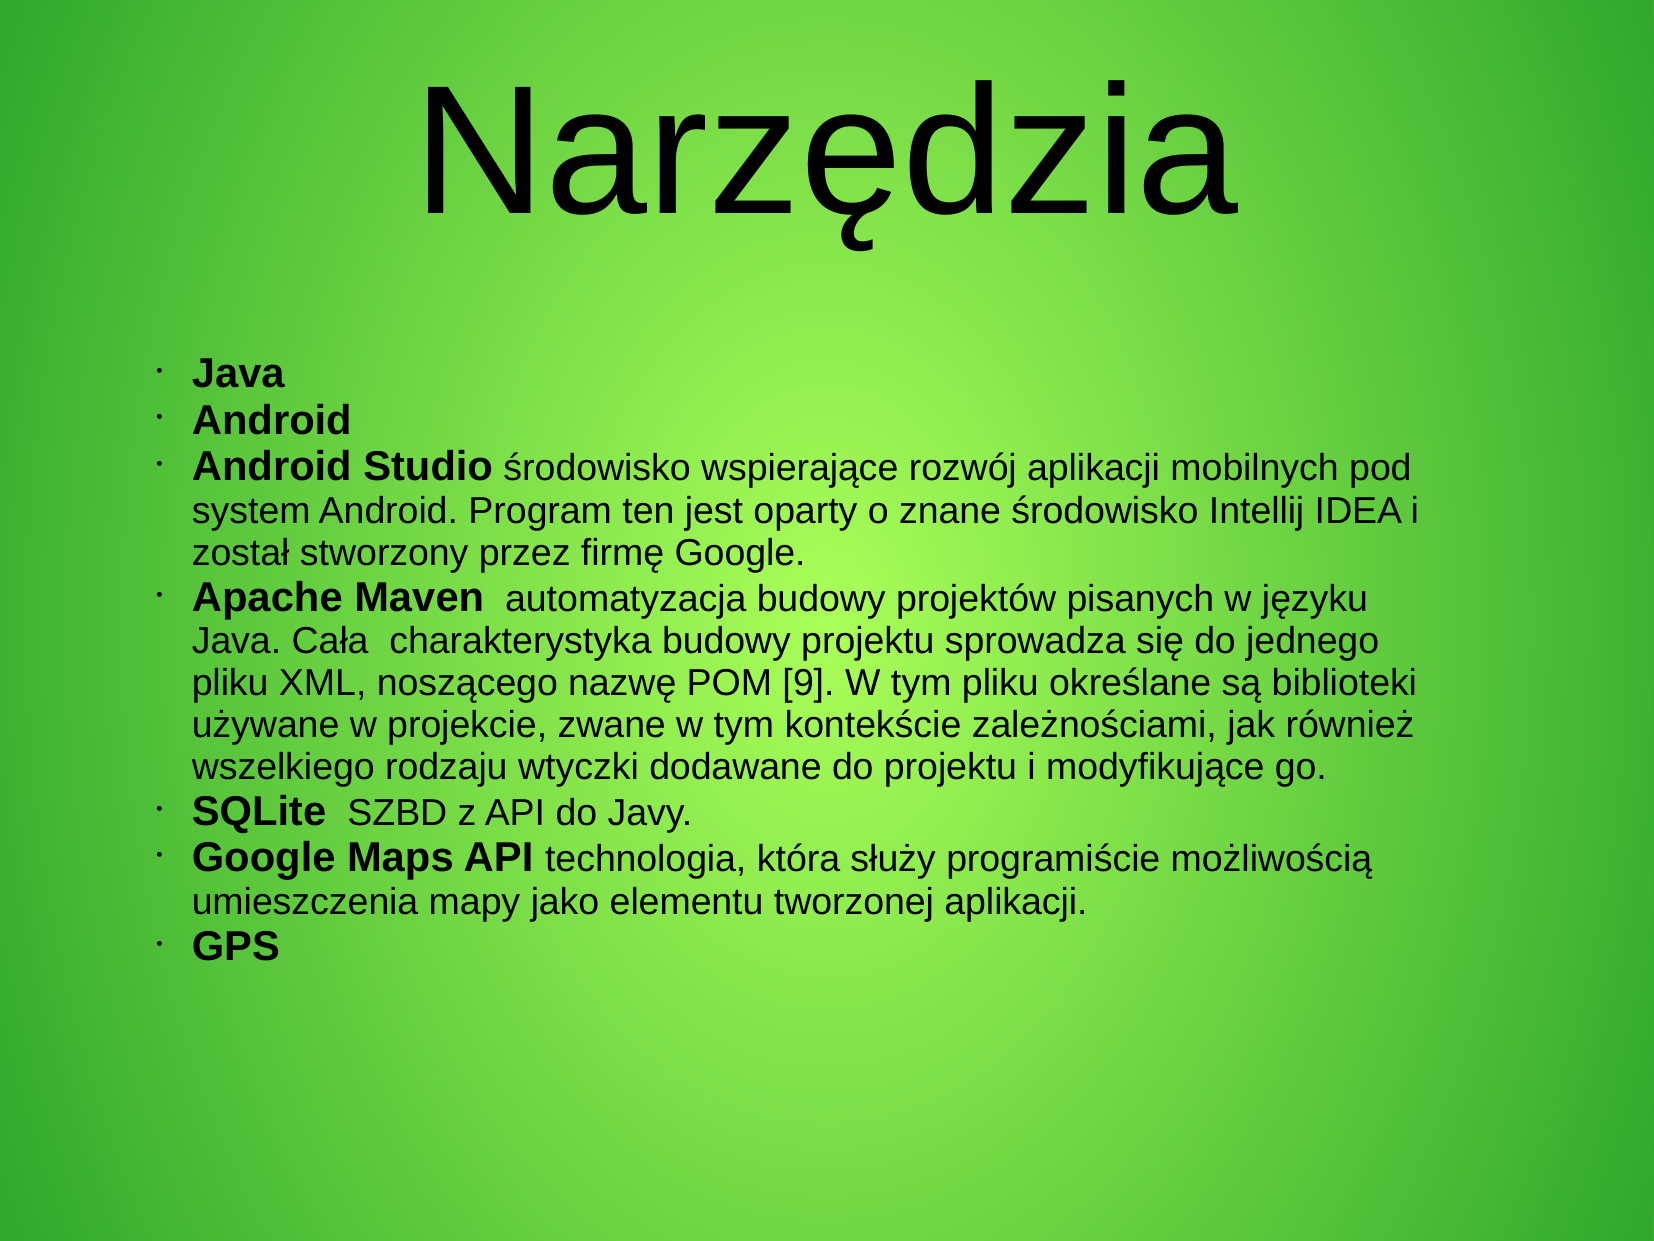

# Narzędzia
Java
Android
Android Studio środowisko wspierające rozwój aplikacji mobilnych pod
system Android. Program ten jest oparty o znane środowisko Intellij IDEA i został stworzony przez firmę Google.
Apache Maven automatyzacja budowy projektów pisanych w języku Java. Cała charakterystyka budowy projektu sprowadza się do jednego
pliku XML, noszącego nazwę POM [9]. W tym pliku określane są biblioteki
używane w projekcie, zwane w tym kontekście zależnościami, jak również wszelkiego rodzaju wtyczki dodawane do projektu i modyfikujące go.
SQLite SZBD z API do Javy.
Google Maps API technologia, która służy programiście możliwością
umieszczenia mapy jako elementu tworzonej aplikacji.
GPS